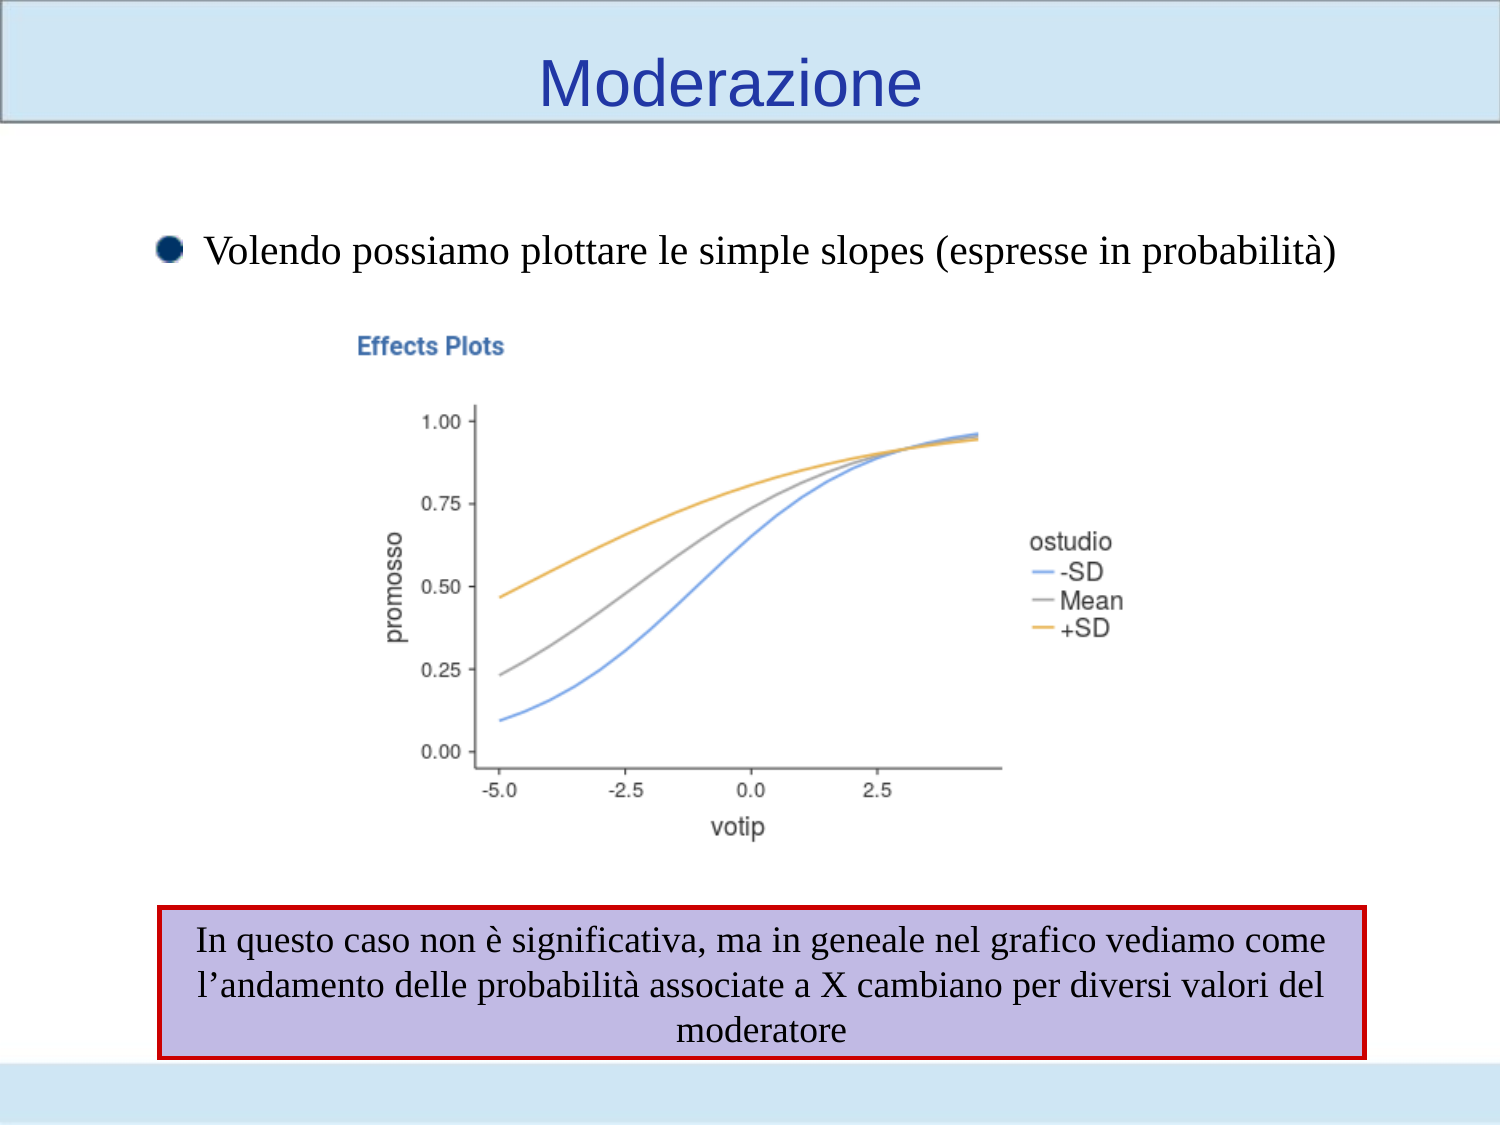

# Moderazione
 Volendo possiamo plottare le simple slopes (espresse in probabilità)
In questo caso non è significativa, ma in geneale nel grafico vediamo come l’andamento delle probabilità associate a X cambiano per diversi valori del moderatore